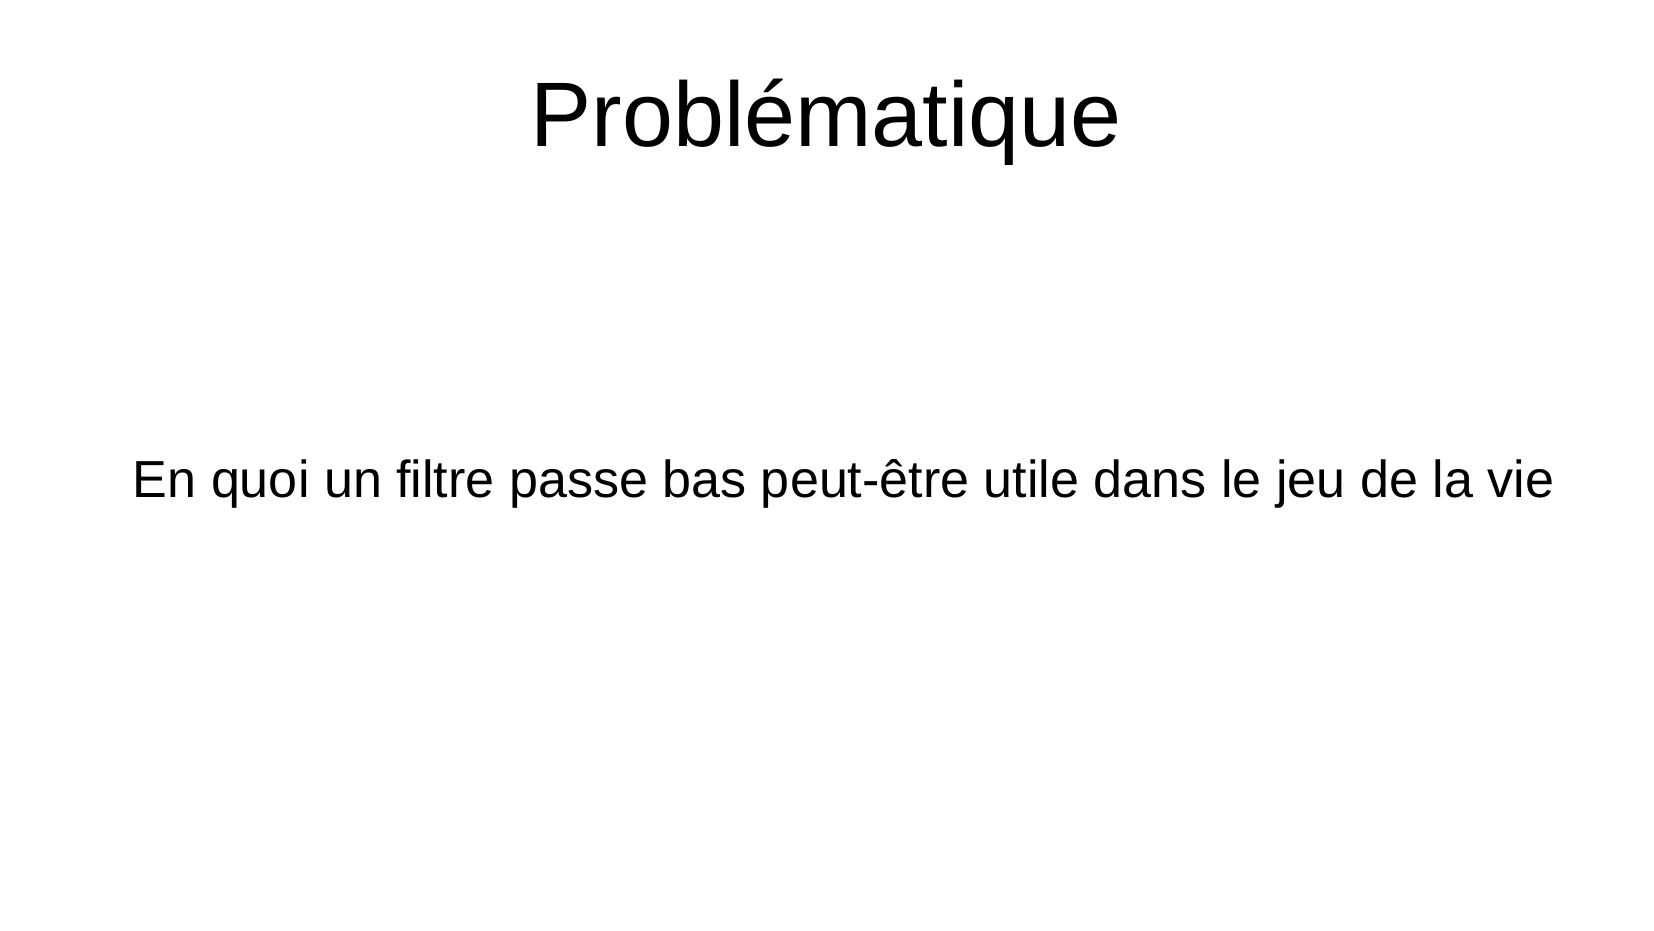

# Problématique
En quoi un filtre passe bas peut-être utile dans le jeu de la vie